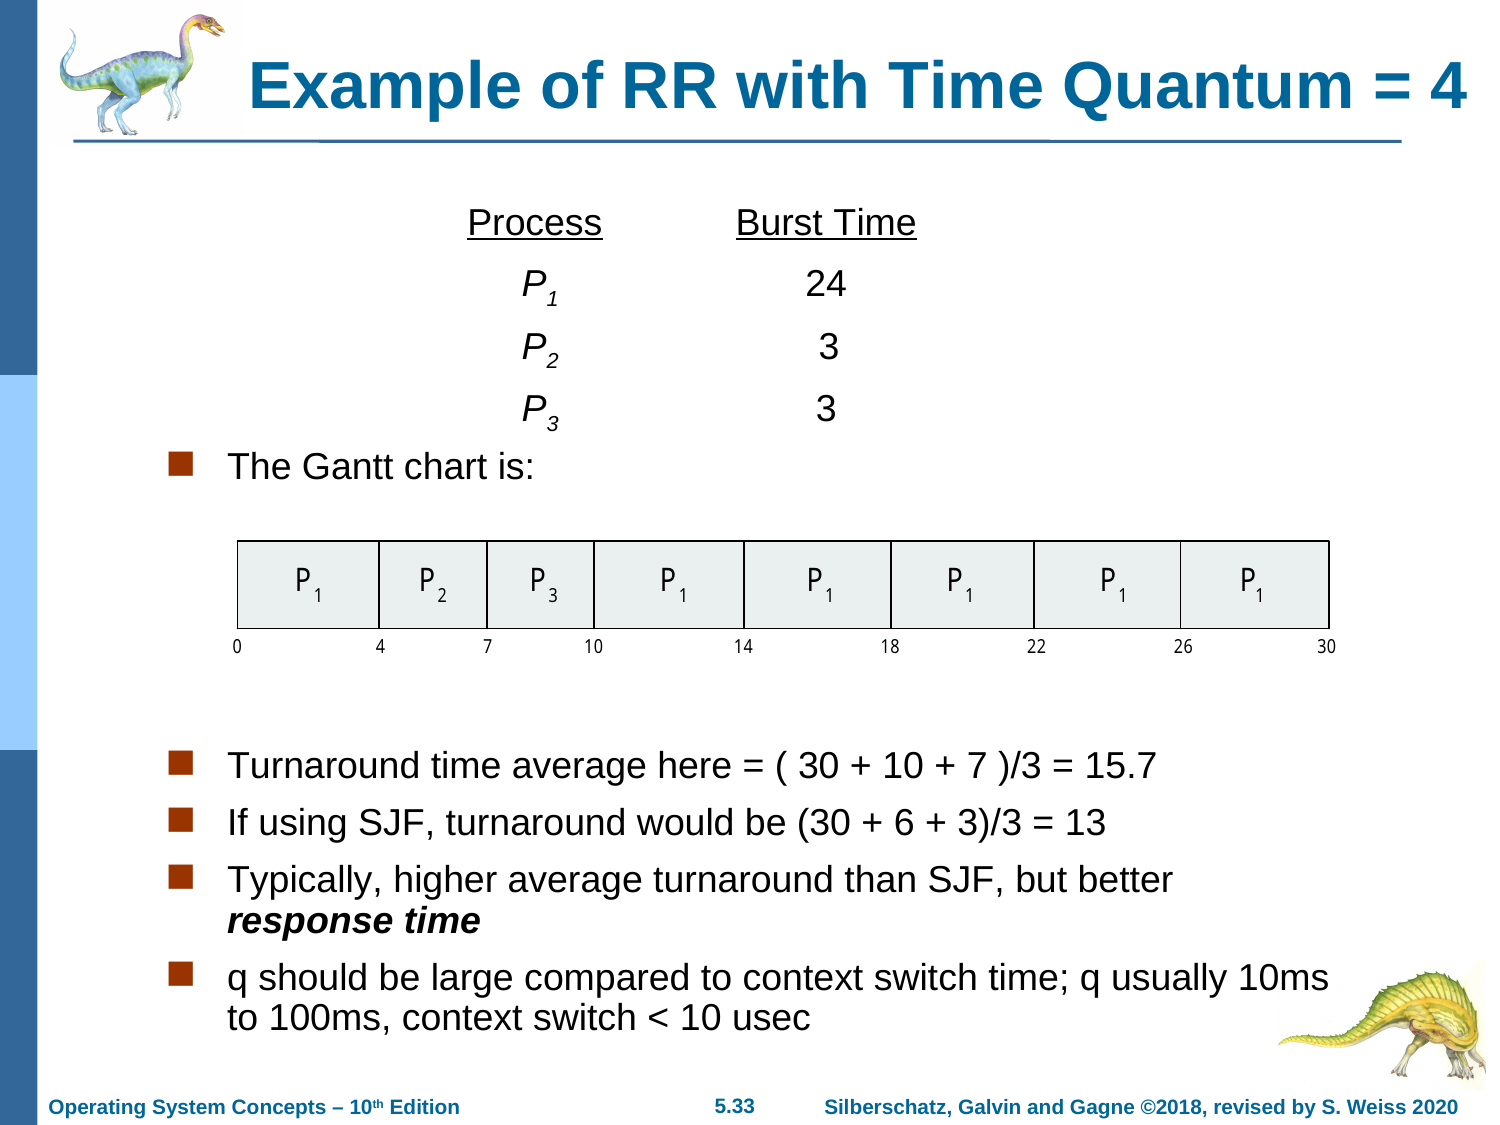

Example of RR with Time Quantum = 4
		Process	Burst Time
		 P1	24
		 P2	 3
		 P3	3
The Gantt chart is:
Turnaround time average here = ( 30 + 10 + 7 )/3 = 15.7
If using SJF, turnaround would be (30 + 6 + 3)/3 = 13
Typically, higher average turnaround than SJF, but better response time
q should be large compared to context switch time; q usually 10ms to 100ms, context switch < 10 usec